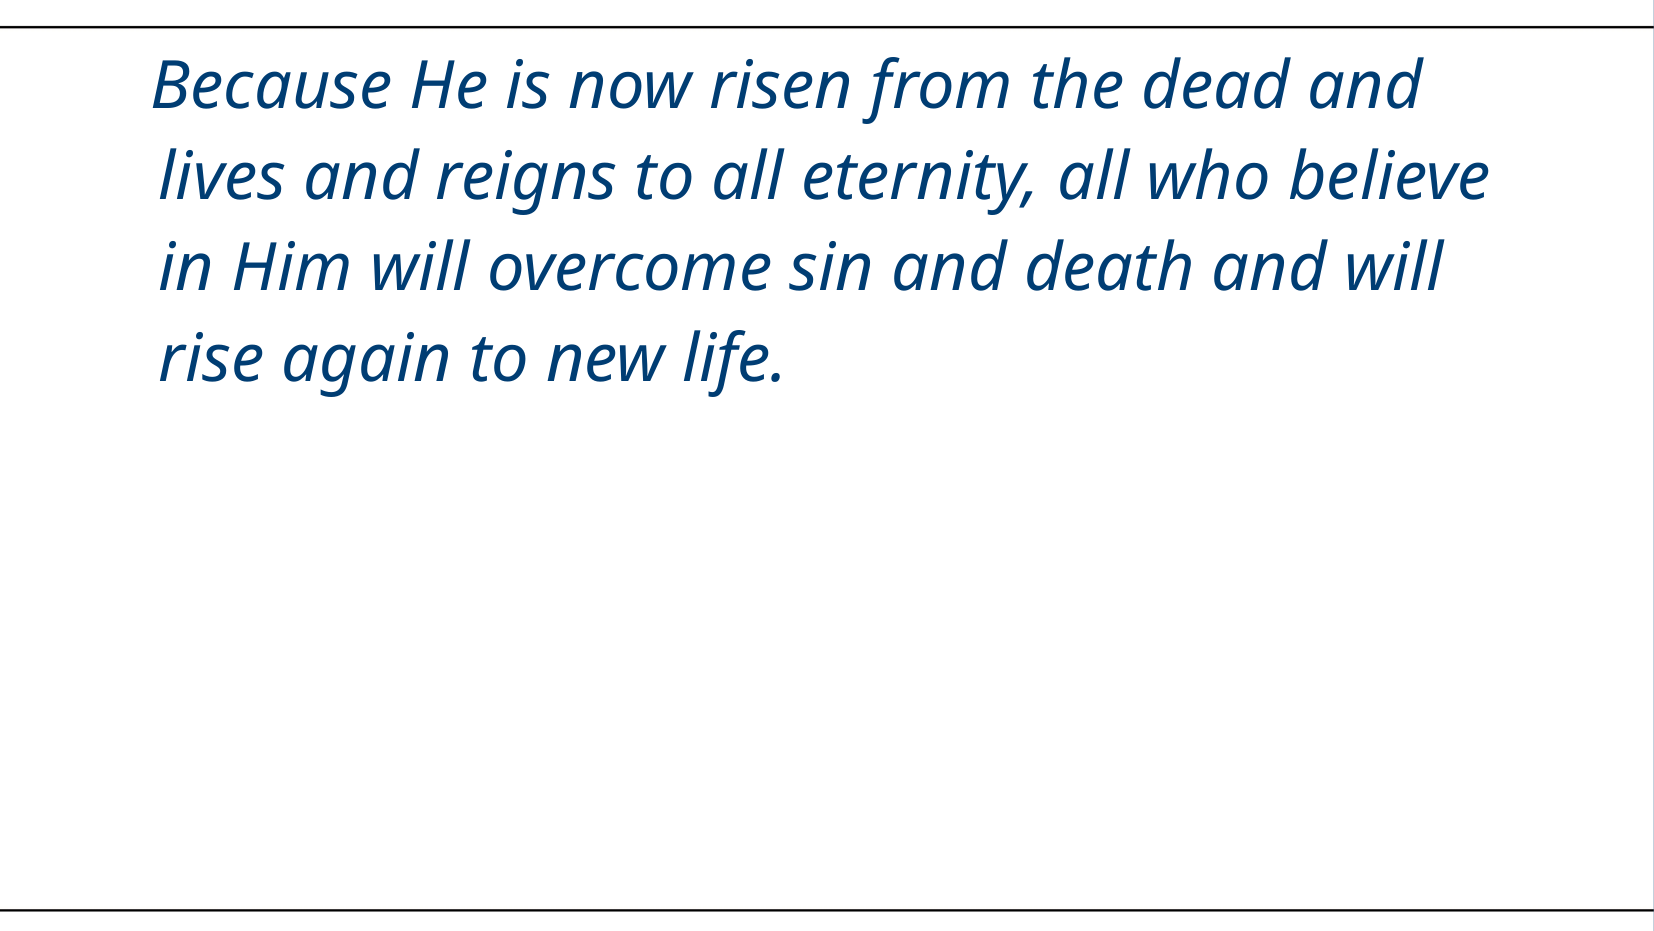

Because He is now risen from the dead and
 lives and reigns to all eternity, all who believe
 in Him will overcome sin and death and will
 rise again to new life.